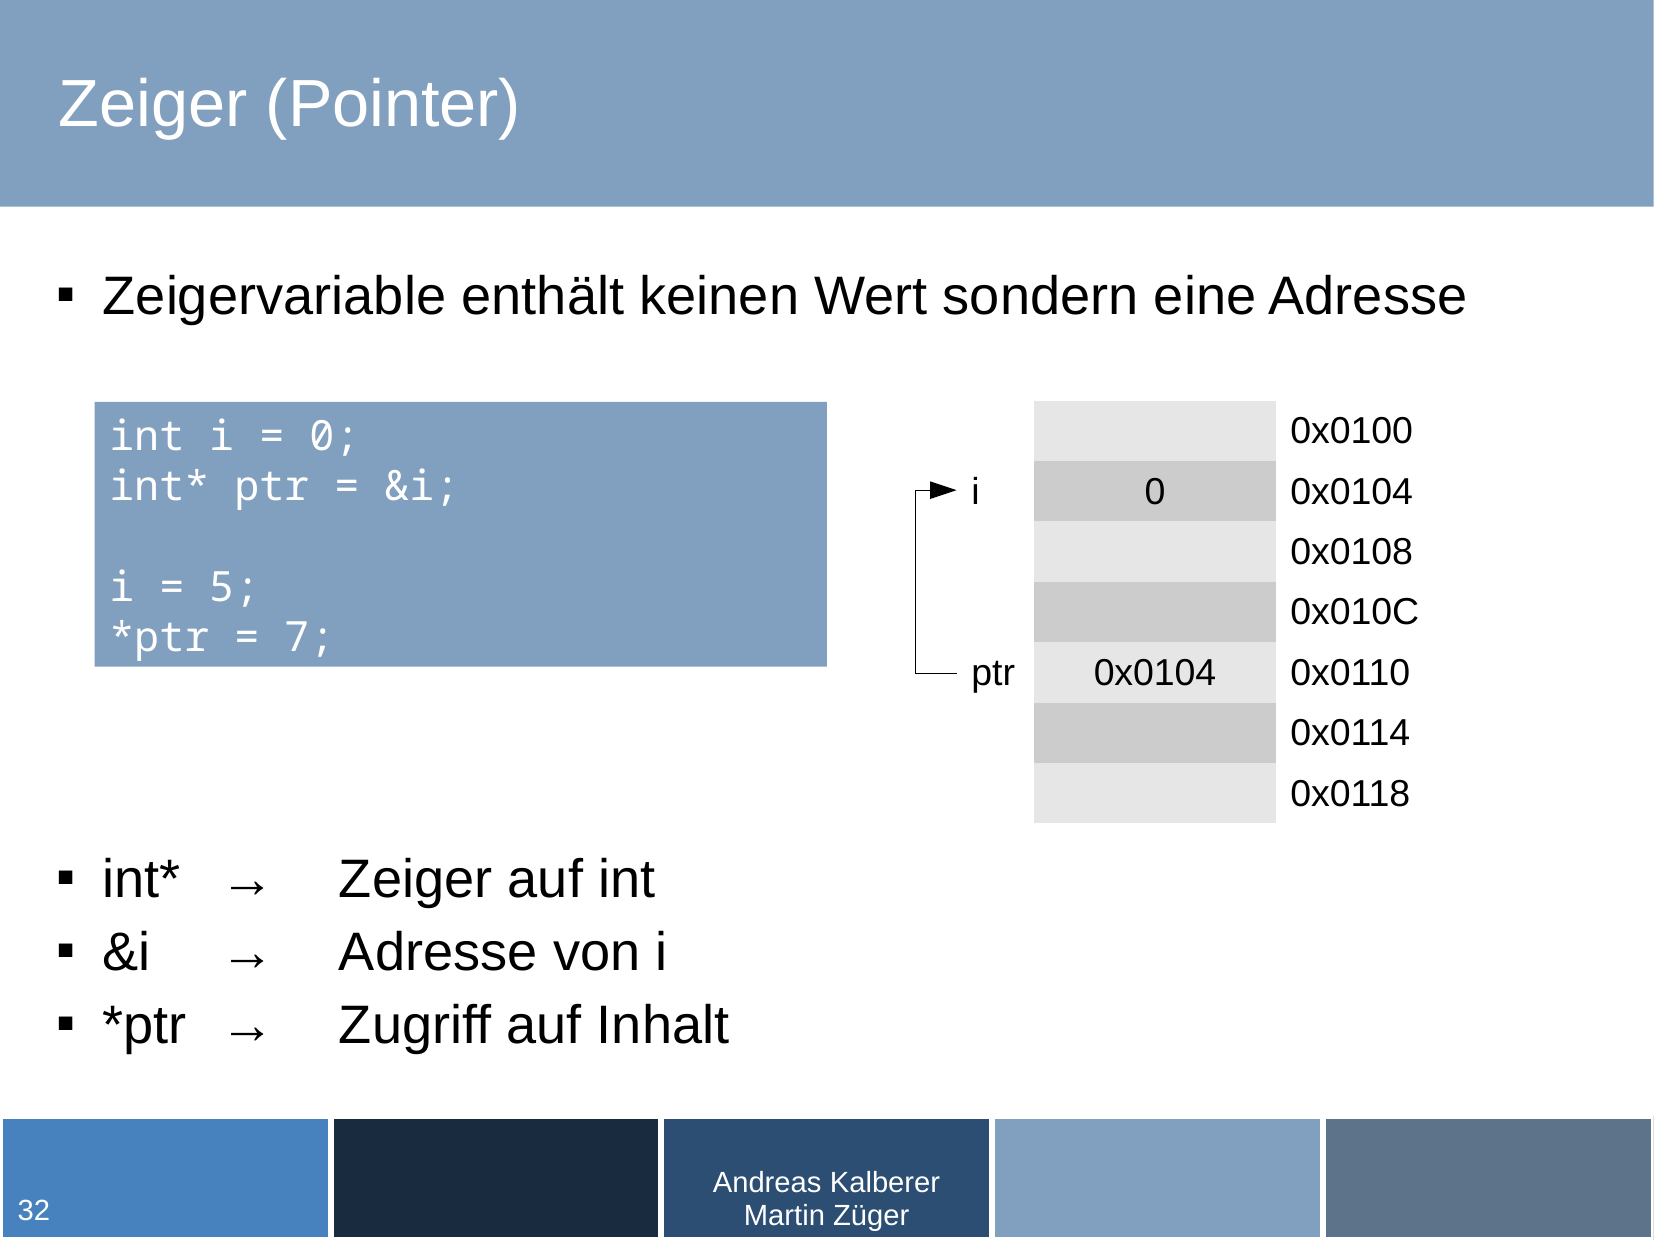

# Zeiger (Pointer)
Zeigervariable enthält keinen Wert sondern eine Adresse
int*	→		Zeiger auf int
&i 	→		Adresse von i
*ptr	→		Zugriff auf Inhalt
| | | 0x0100 |
| --- | --- | --- |
| i | 0 | 0x0104 |
| | | 0x0108 |
| | | 0x010C |
| ptr | 0x0104 | 0x0110 |
| | | 0x0114 |
| | | 0x0118 |
int i = 0;
int* ptr = &i;
i = 5;
*ptr = 7;
LibreOffice Productivity Suite
32